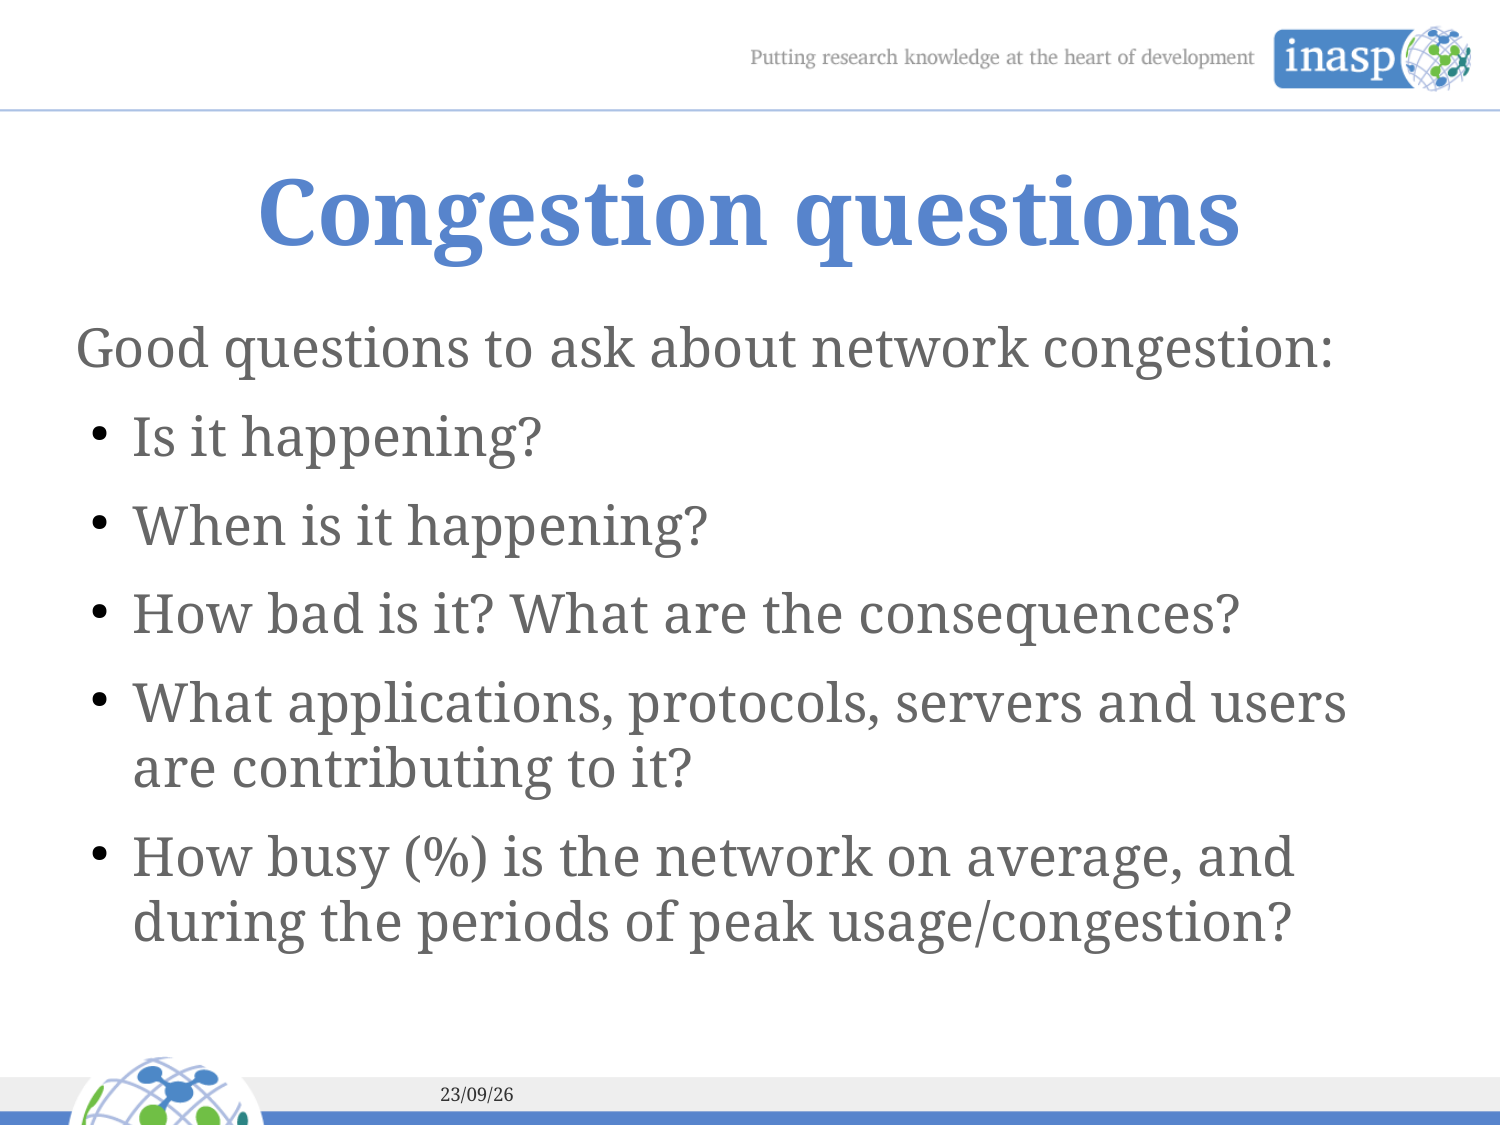

# Congestion questions
Good questions to ask about network congestion:
Is it happening?
When is it happening?
How bad is it? What are the consequences?
What applications, protocols, servers and users are contributing to it?
How busy (%) is the network on average, and during the periods of peak usage/congestion?